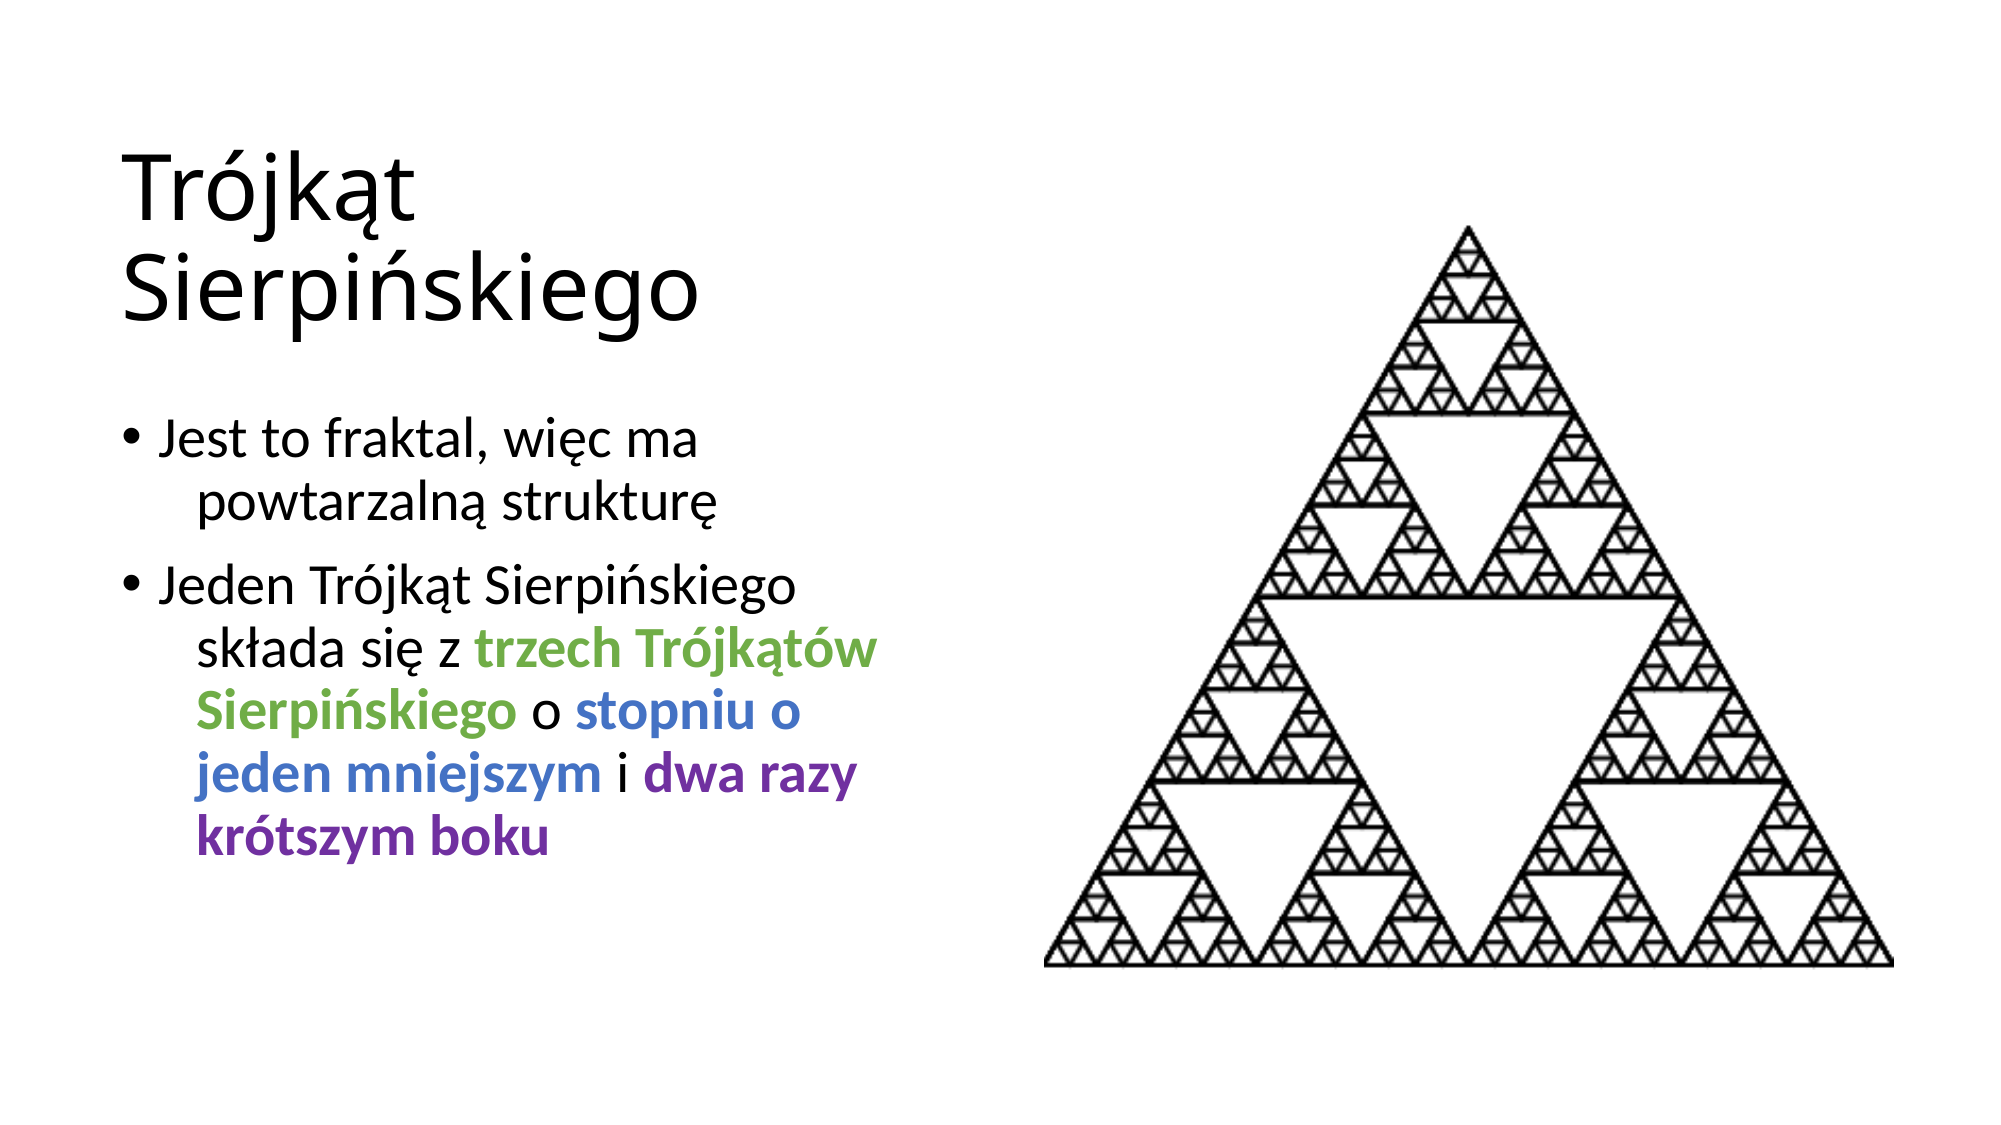

# Trójkąt Sierpińskiego
Jest to fraktal, więc ma powtarzalną strukturę
Jeden Trójkąt Sierpińskiego składa się z trzech Trójkątów Sierpińskiego o stopniu o jeden mniejszym i dwa razy krótszym boku